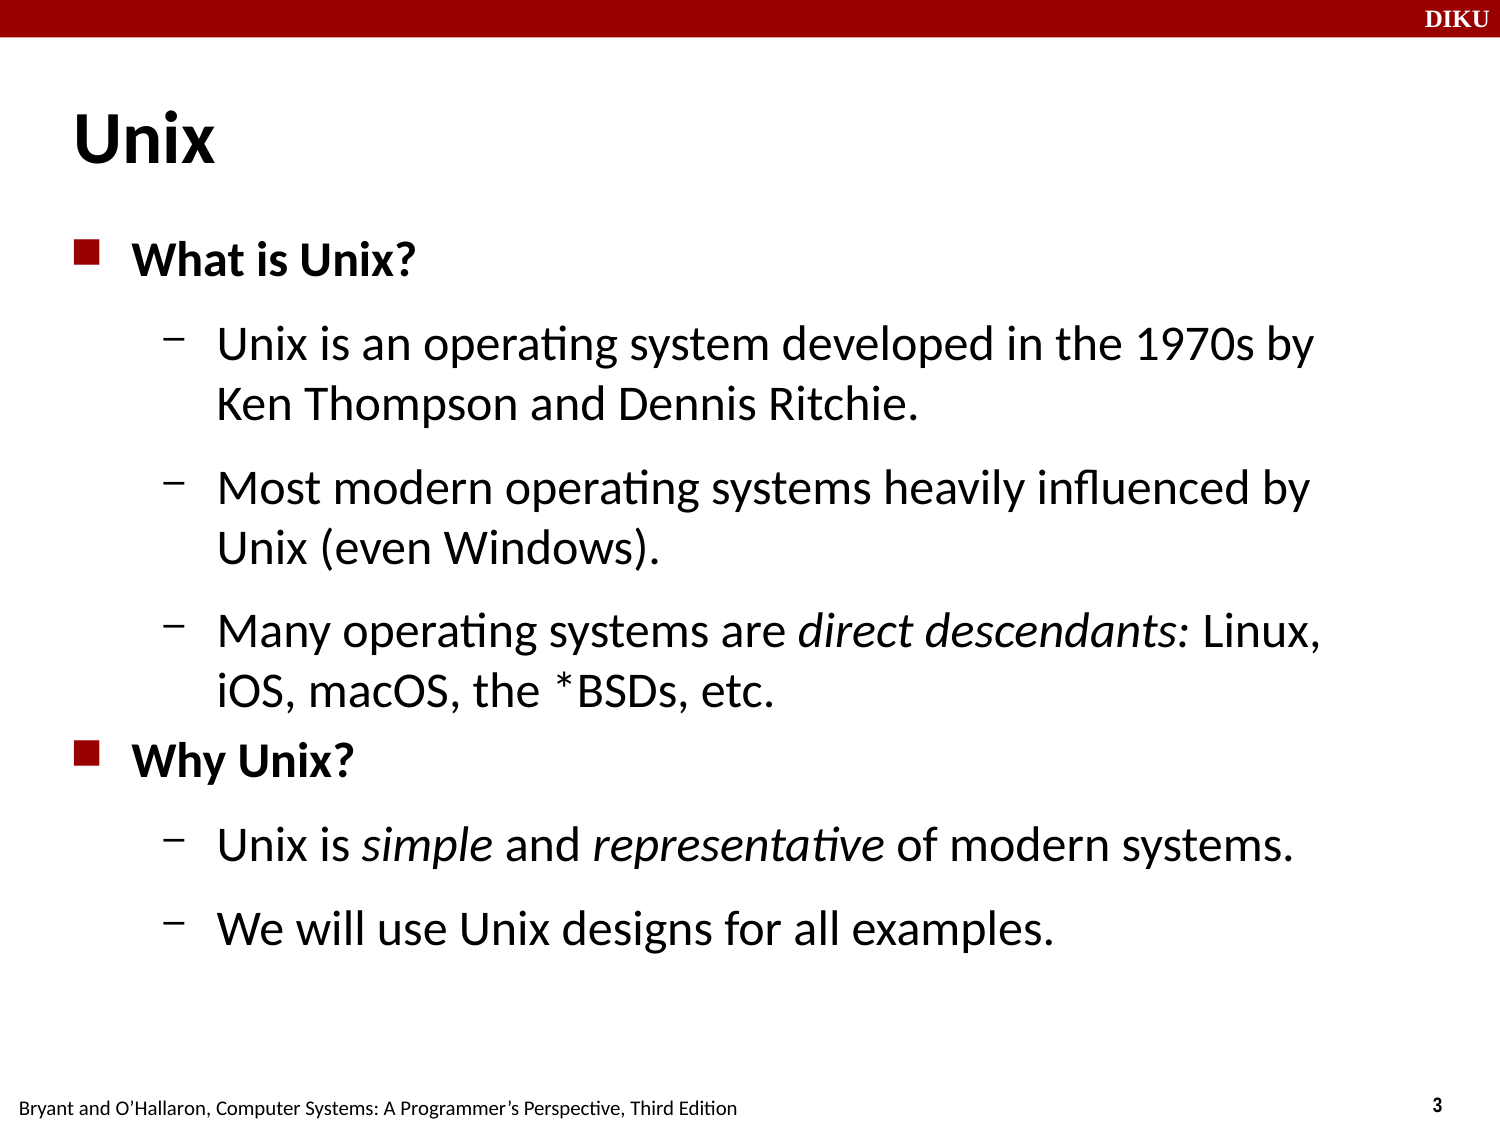

# Unix
What is Unix?
Unix is an operating system developed in the 1970s by Ken Thompson and Dennis Ritchie.
Most modern operating systems heavily influenced by Unix (even Windows).
Many operating systems are direct descendants: Linux, iOS, macOS, the *BSDs, etc.
Why Unix?
Unix is simple and representative of modern systems.
We will use Unix designs for all examples.